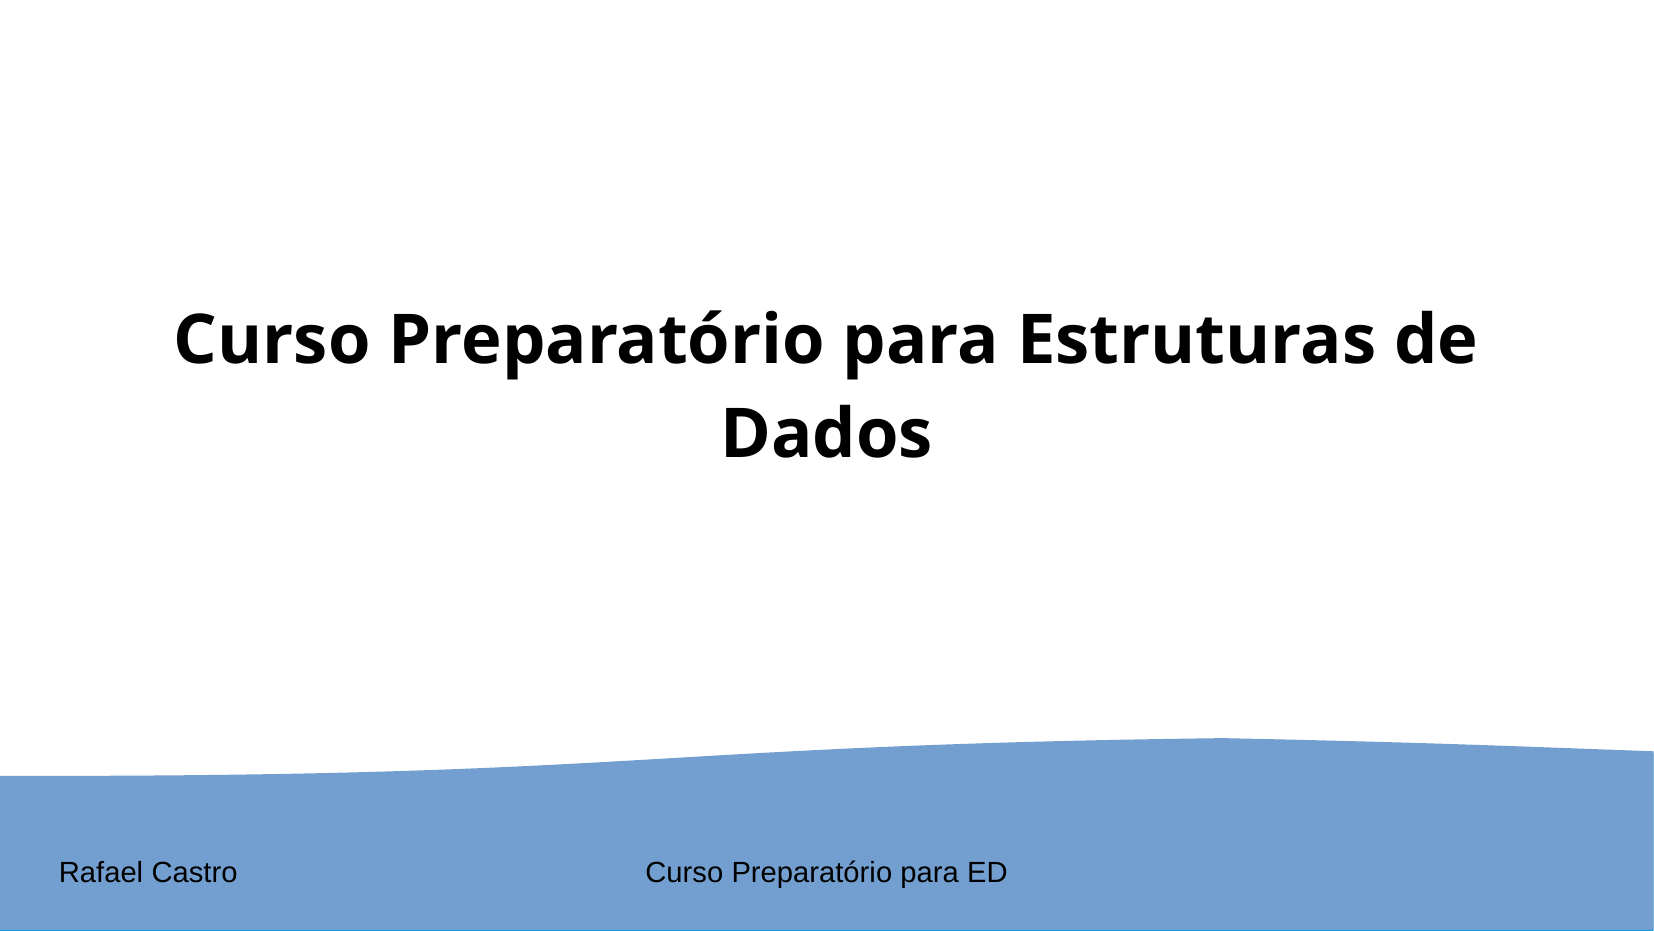

# Curso Preparatório para Estruturas de Dados
Curso Preparatório para ED